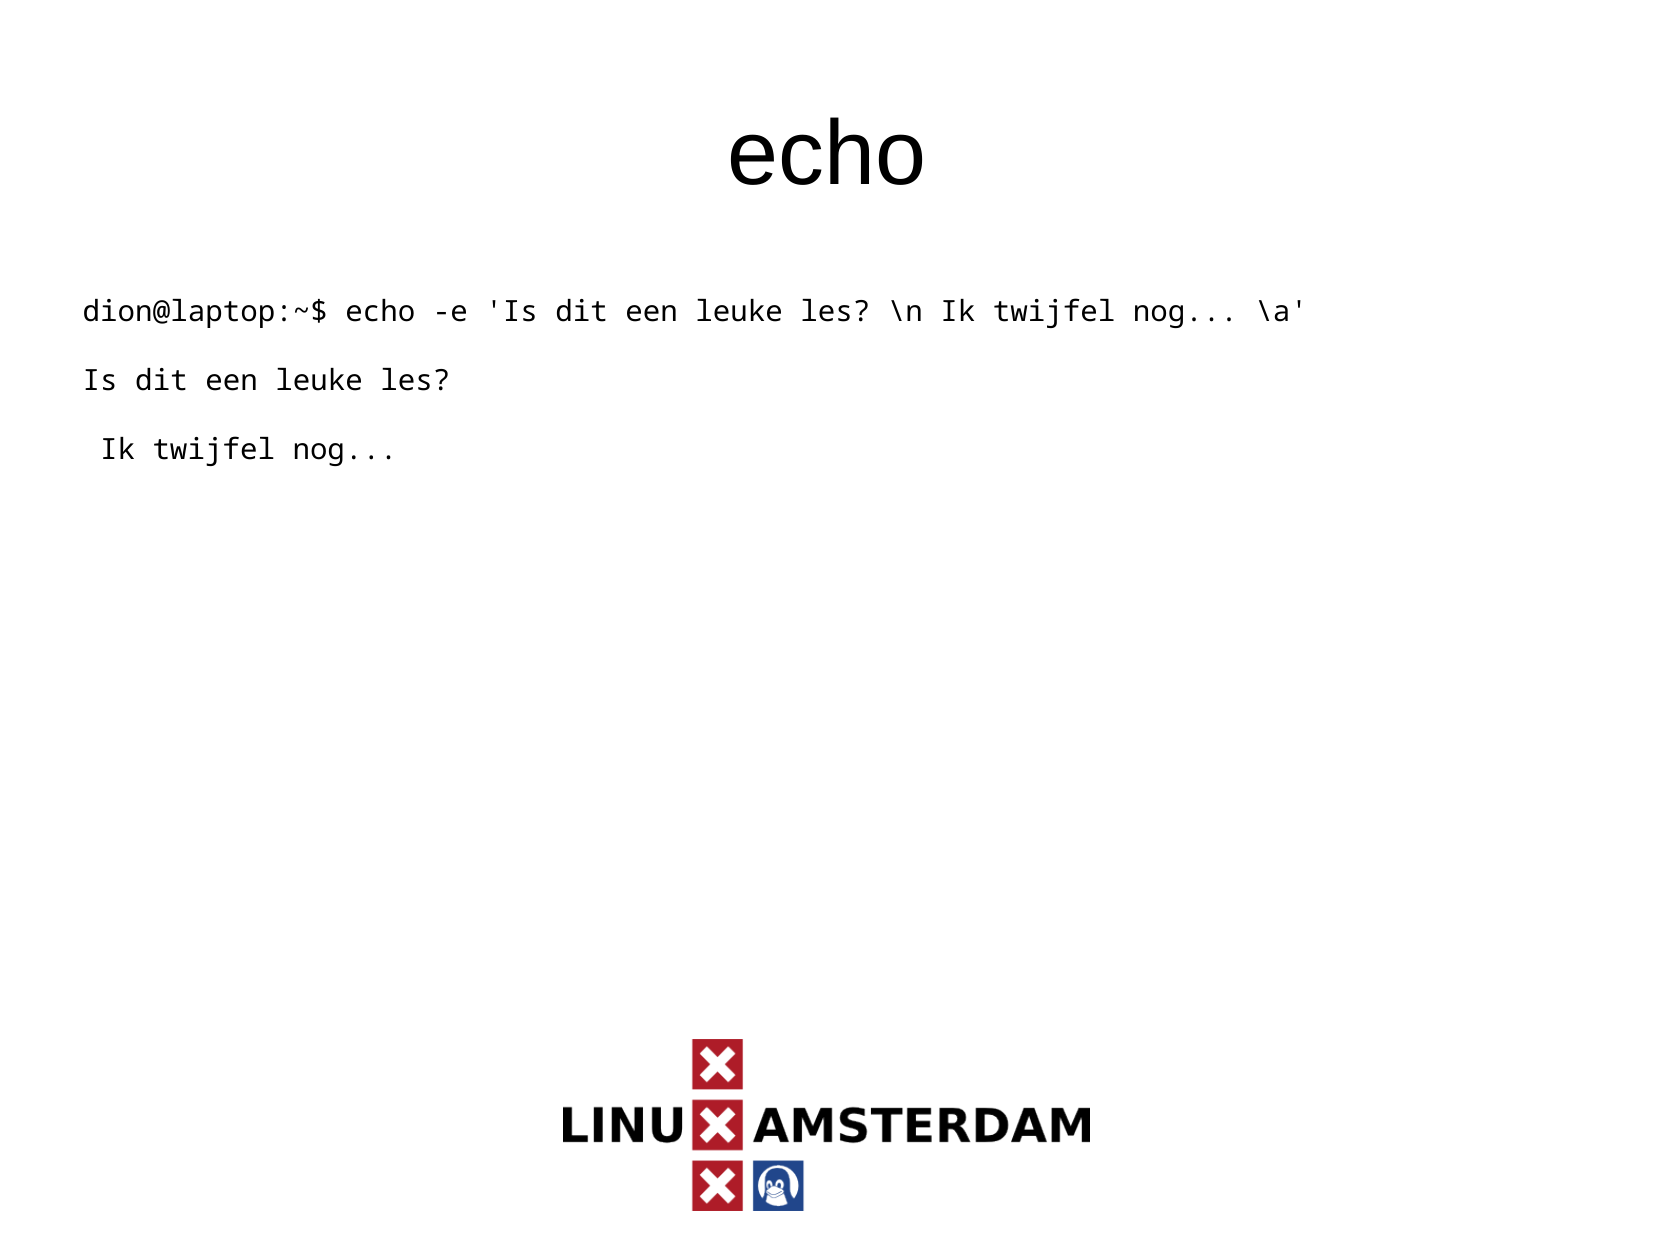

# echo
dion@laptop:~$ echo -e 'Is dit een leuke les? \n Ik twijfel nog... \a'
Is dit een leuke les?
 Ik twijfel nog...